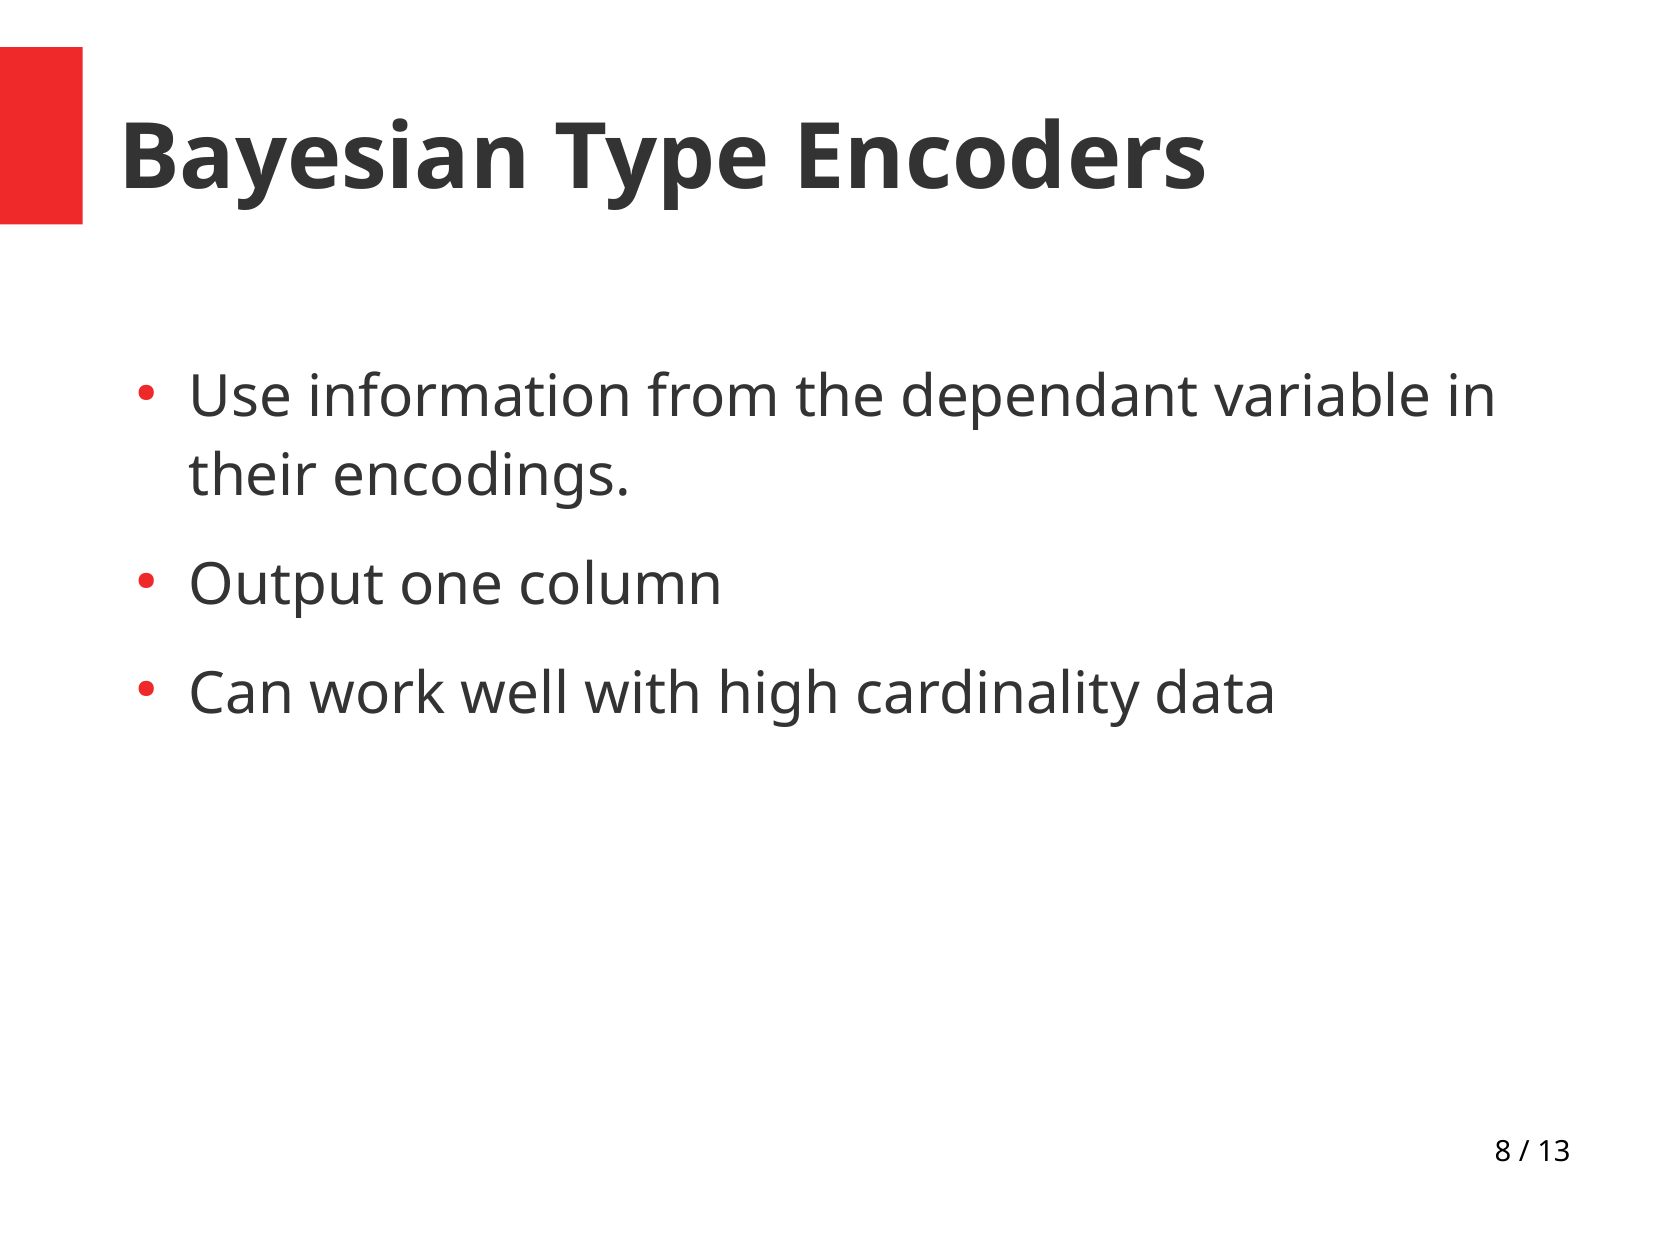

# Bayesian Type Encoders
Use information from the dependant variable in their encodings.
Output one column
Can work well with high cardinality data
8